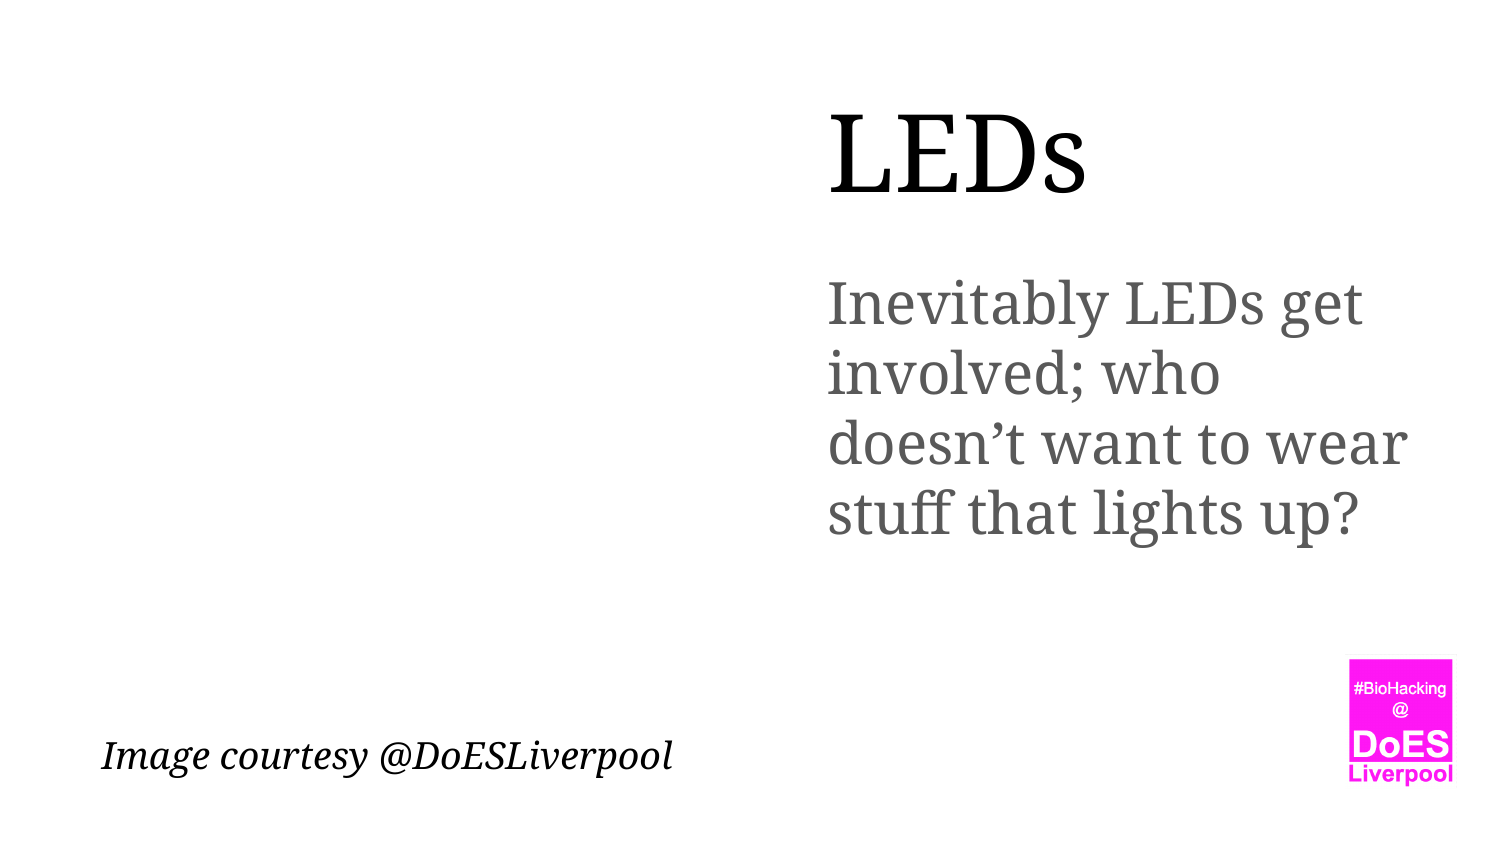

# LEDs
Inevitably LEDs get involved; who doesn’t want to wear stuff that lights up?
Image courtesy @DoESLiverpool